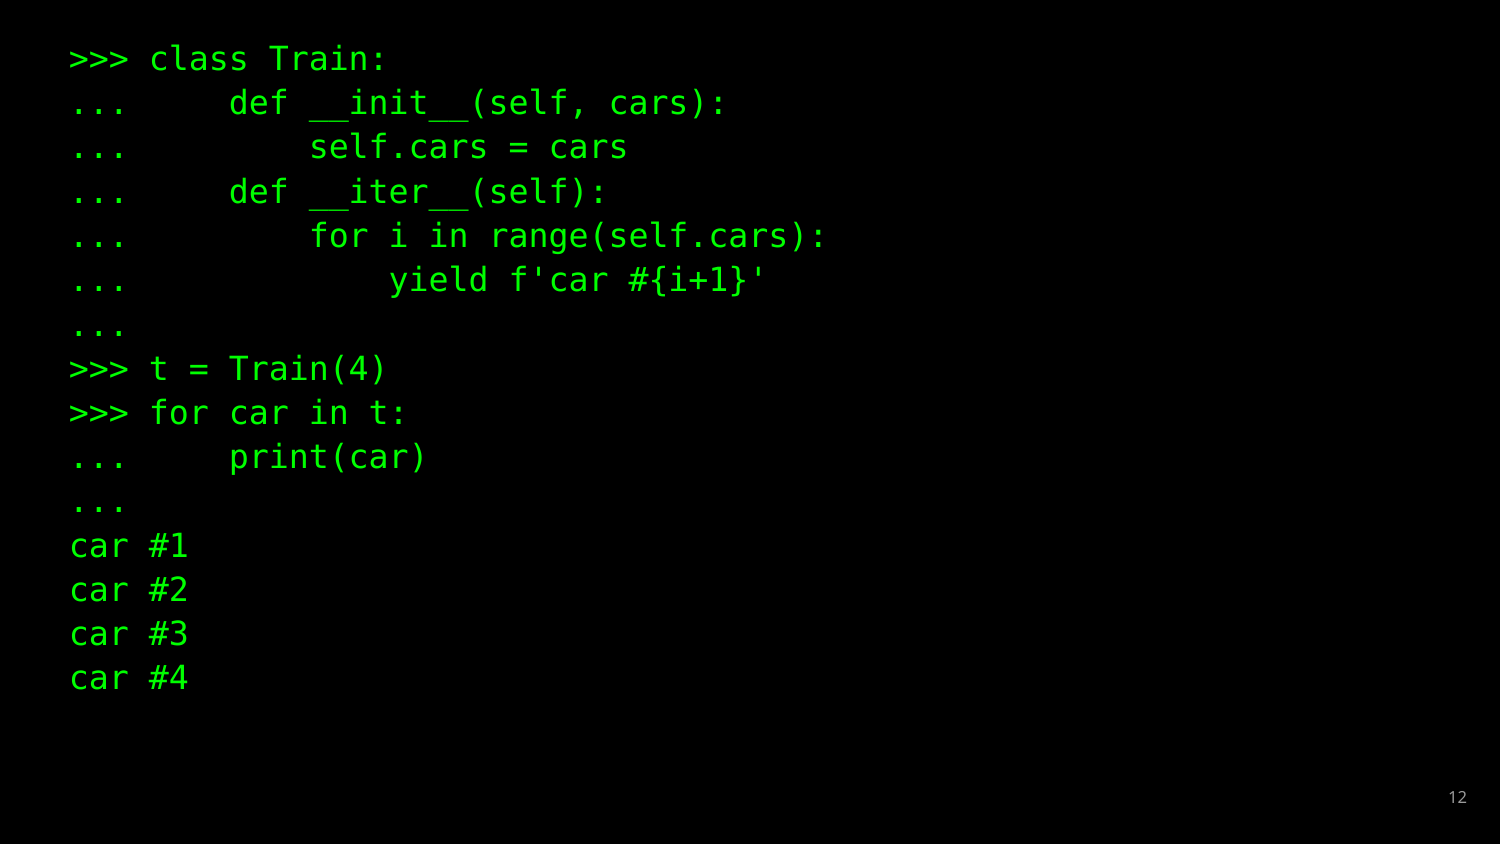

>>> class Train:
... def __init__(self, cars):
... self.cars = cars
... def __iter__(self):
... for i in range(self.cars):
... yield f'car #{i+1}'
...
>>> t = Train(4)
>>> for car in t:
... print(car)
...
car #1
car #2
car #3
car #4
12